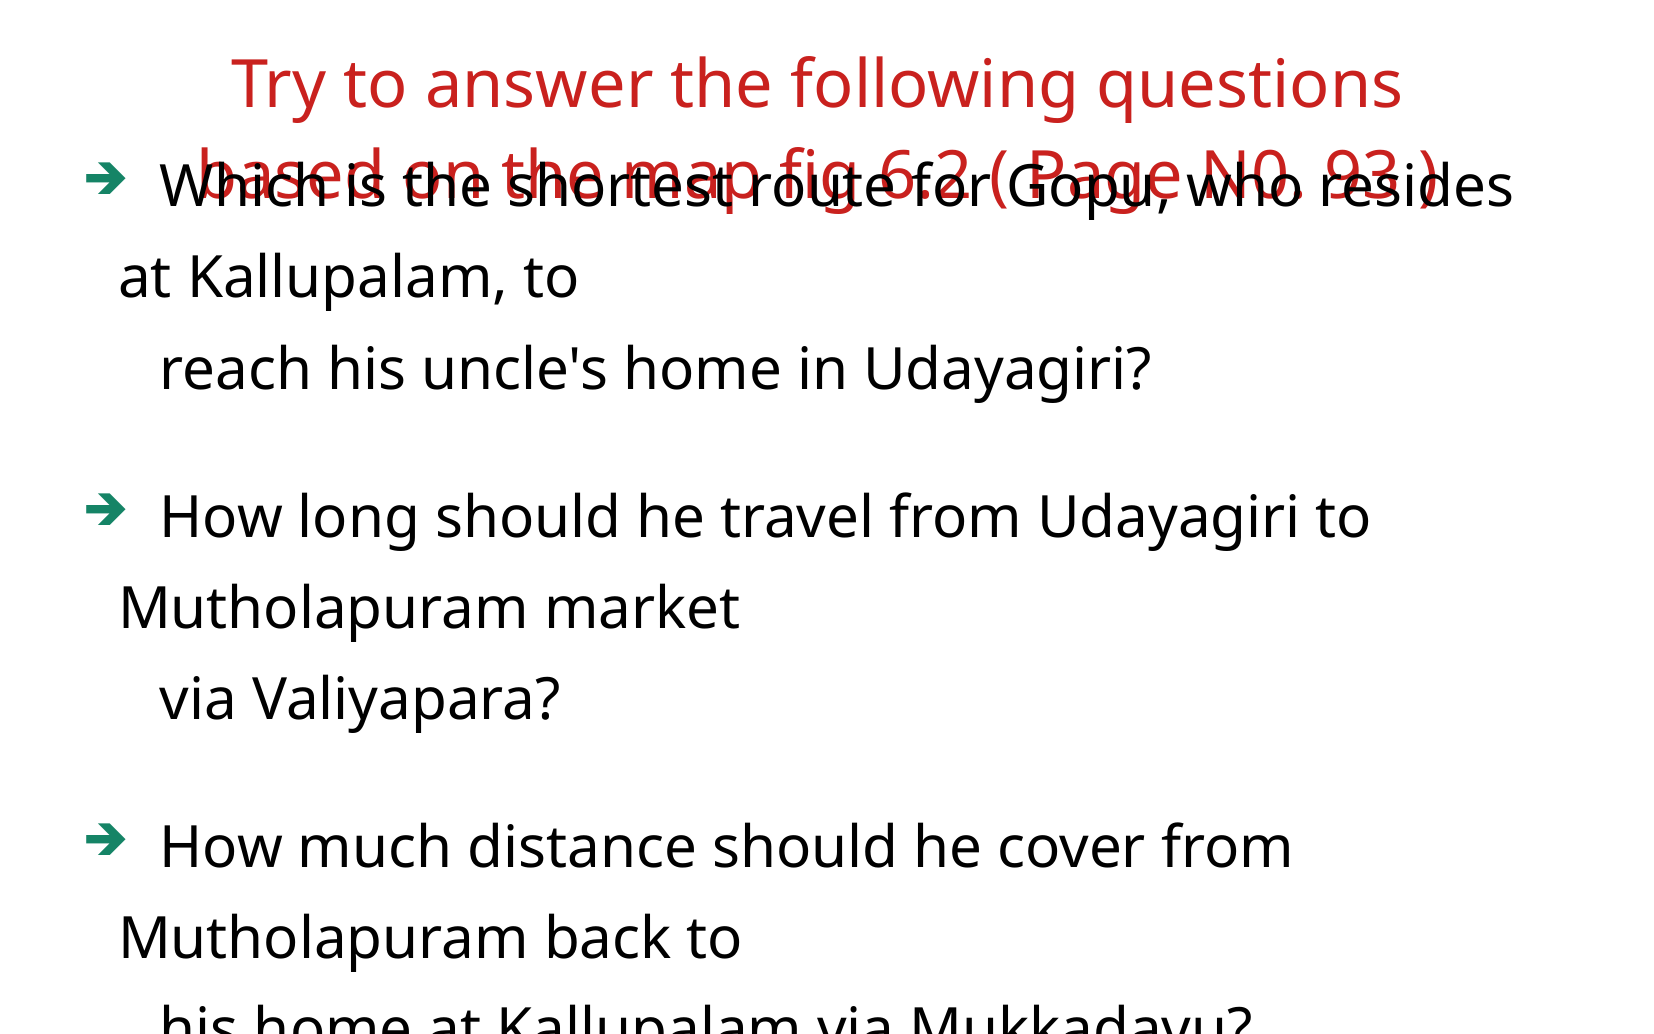

# Try to answer the following questions based on the map fig 6.2 ( Page N0. 93 )
 Which is the shortest route for Gopu, who resides at Kallupalam, to
 reach his uncle's home in Udayagiri?
 How long should he travel from Udayagiri to Mutholapuram market
 via Valiyapara?
 How much distance should he cover from Mutholapuram back to
 his home at Kallupalam via Mukkadavu?